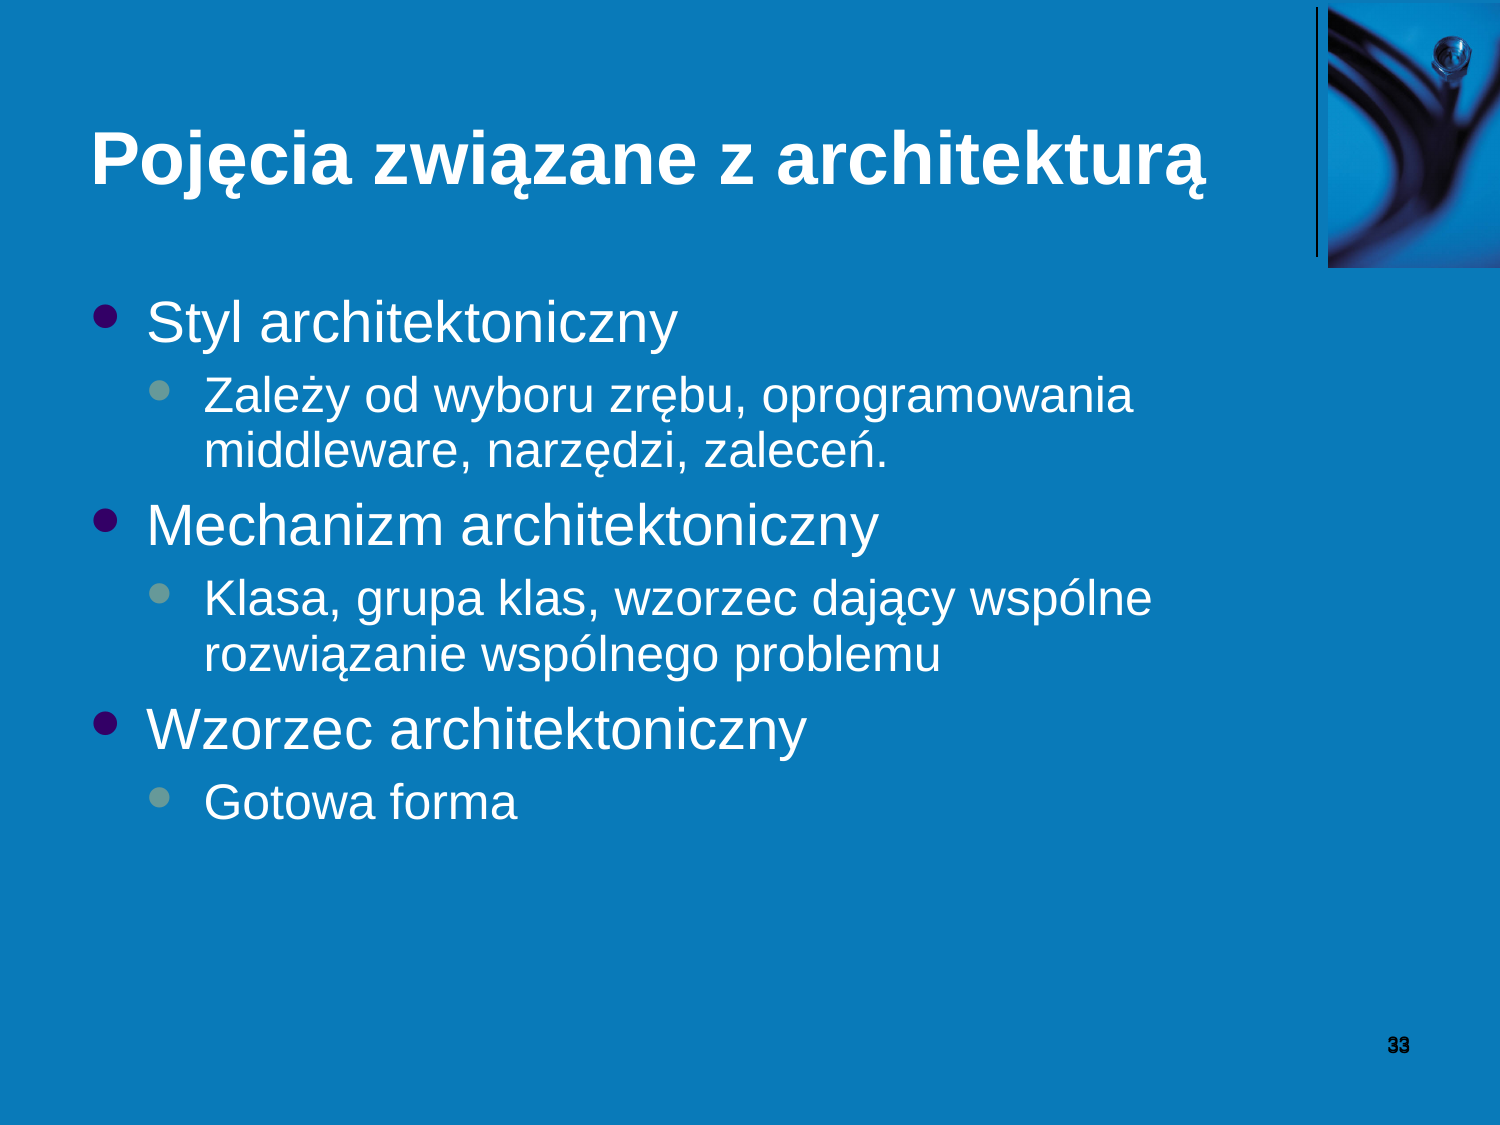

# Pojęcia związane z architekturą
Styl architektoniczny
Zależy od wyboru zrębu, oprogramowania middleware, narzędzi, zaleceń.
Mechanizm architektoniczny
Klasa, grupa klas, wzorzec dający wspólne rozwiązanie wspólnego problemu
Wzorzec architektoniczny
Gotowa forma
33